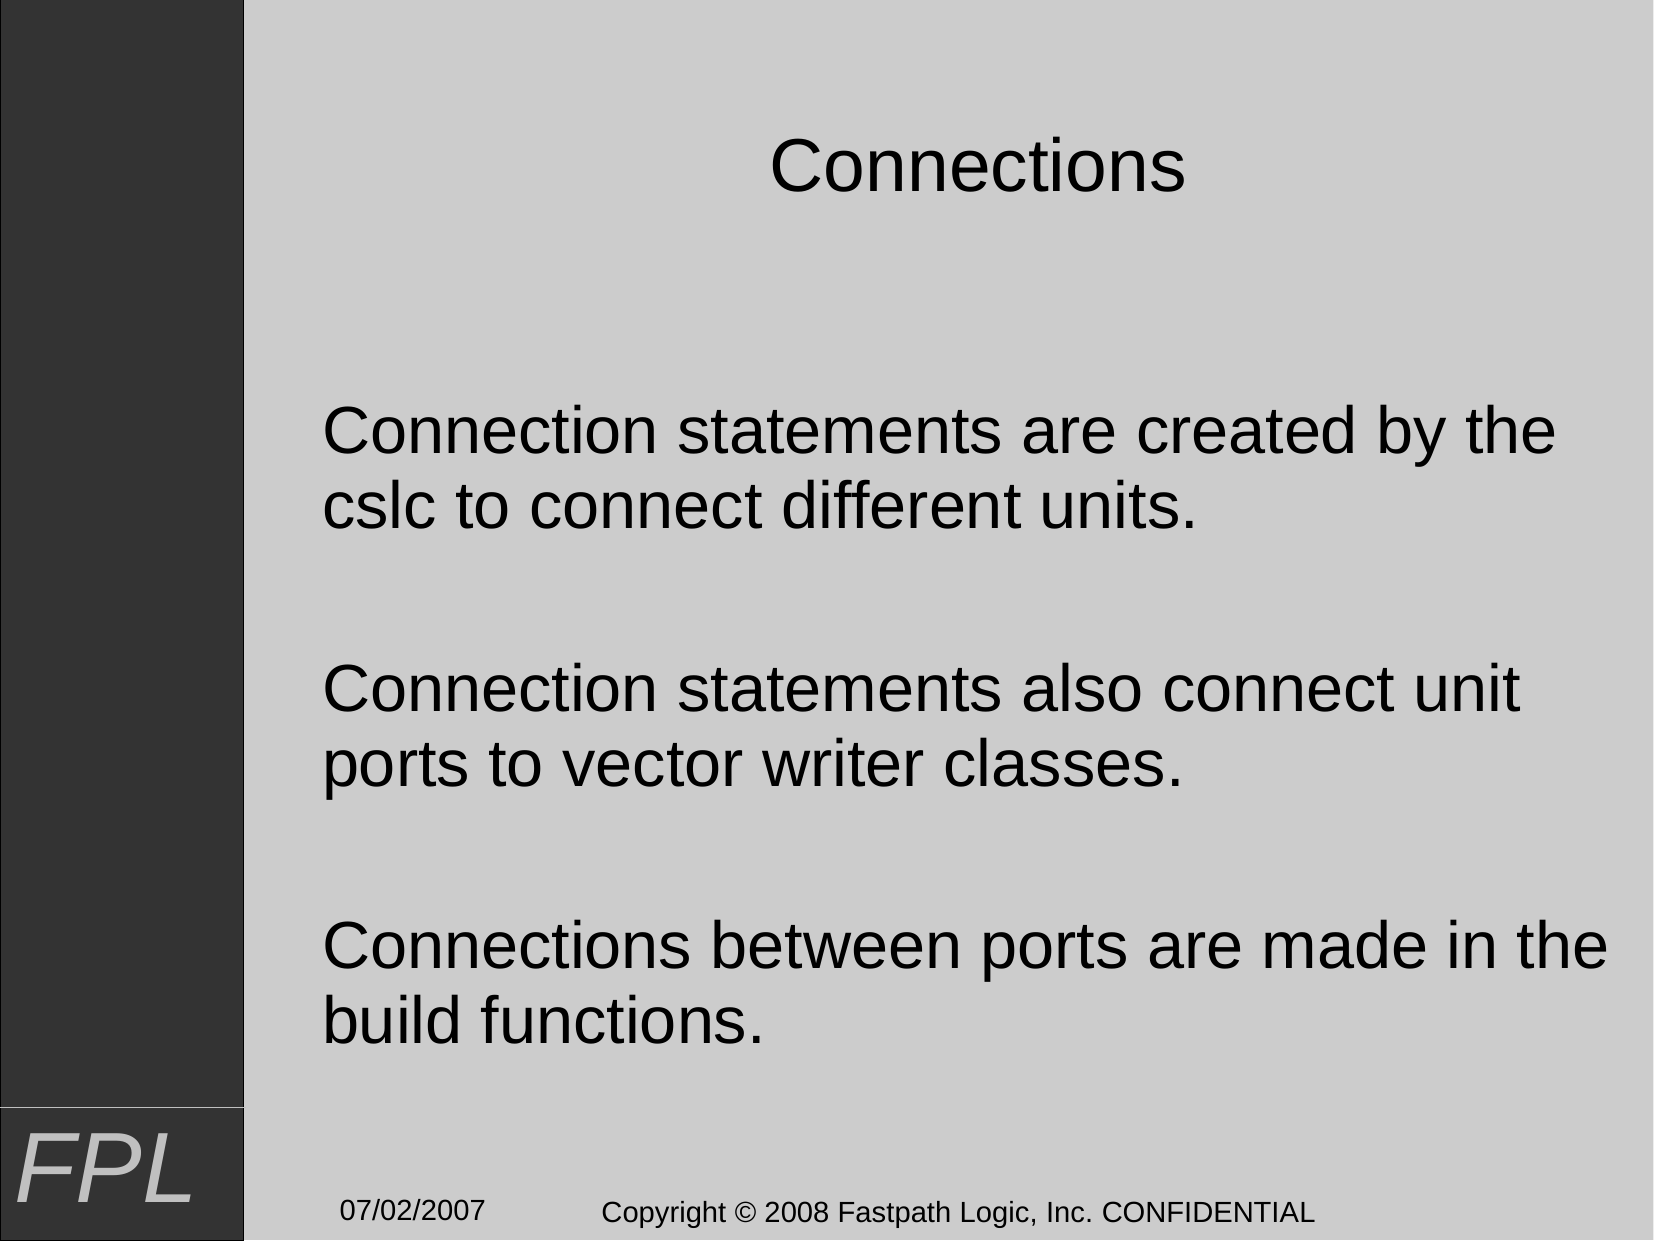

# Connections
Connection statements are created by the cslc to connect different units.
Connection statements also connect unit ports to vector writer classes.
Connections between ports are made in the build functions.
07/02/2007
© 2007 FASTPATH LOGIC INC.